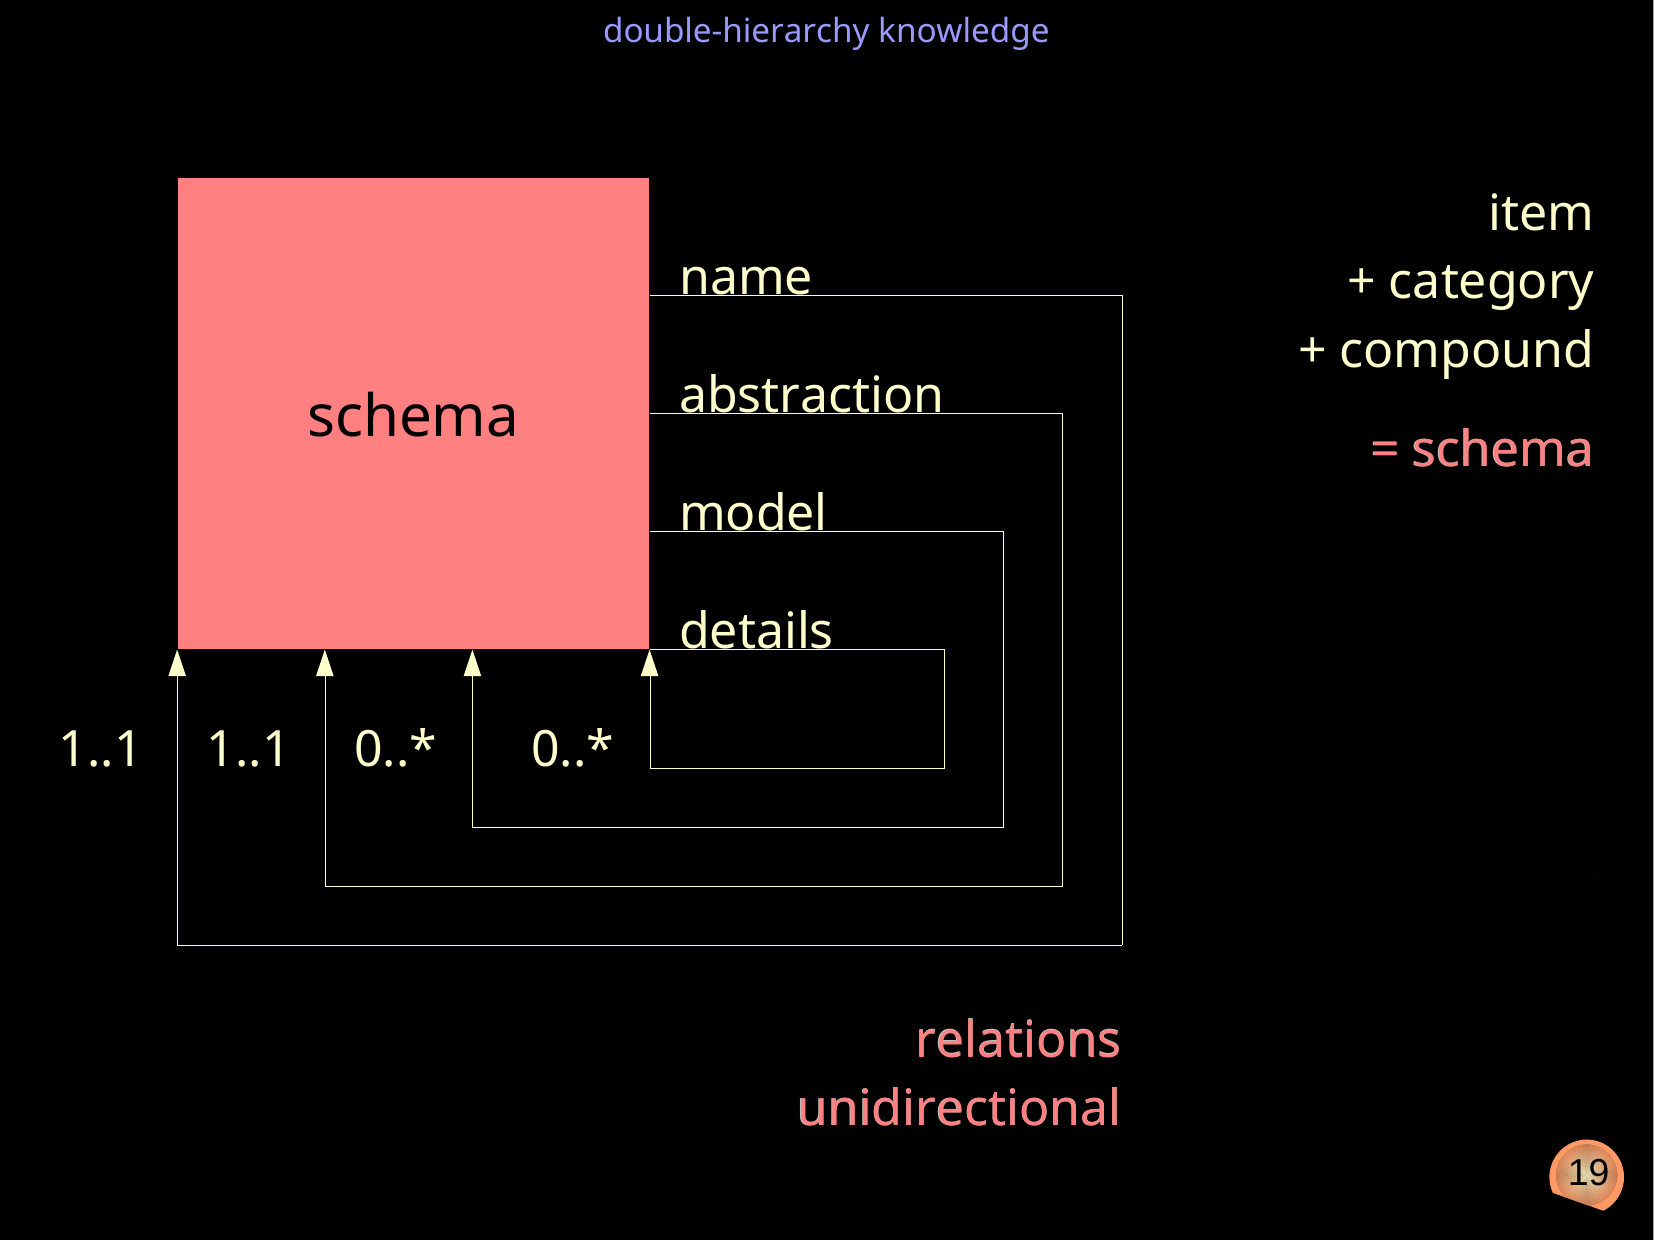

double-hierarchy knowledge
compound
compound
knows about
its parts
parts can be
compounds
or primitives
indicated by
abstraction
name
abstraction
model
details
1..1
1..1
0..*
0..*
relations
unidirectional
item
human mind
structures world
into
discrete items
items may
belong to
a category
schema
item
+ category
+ compound
= schema